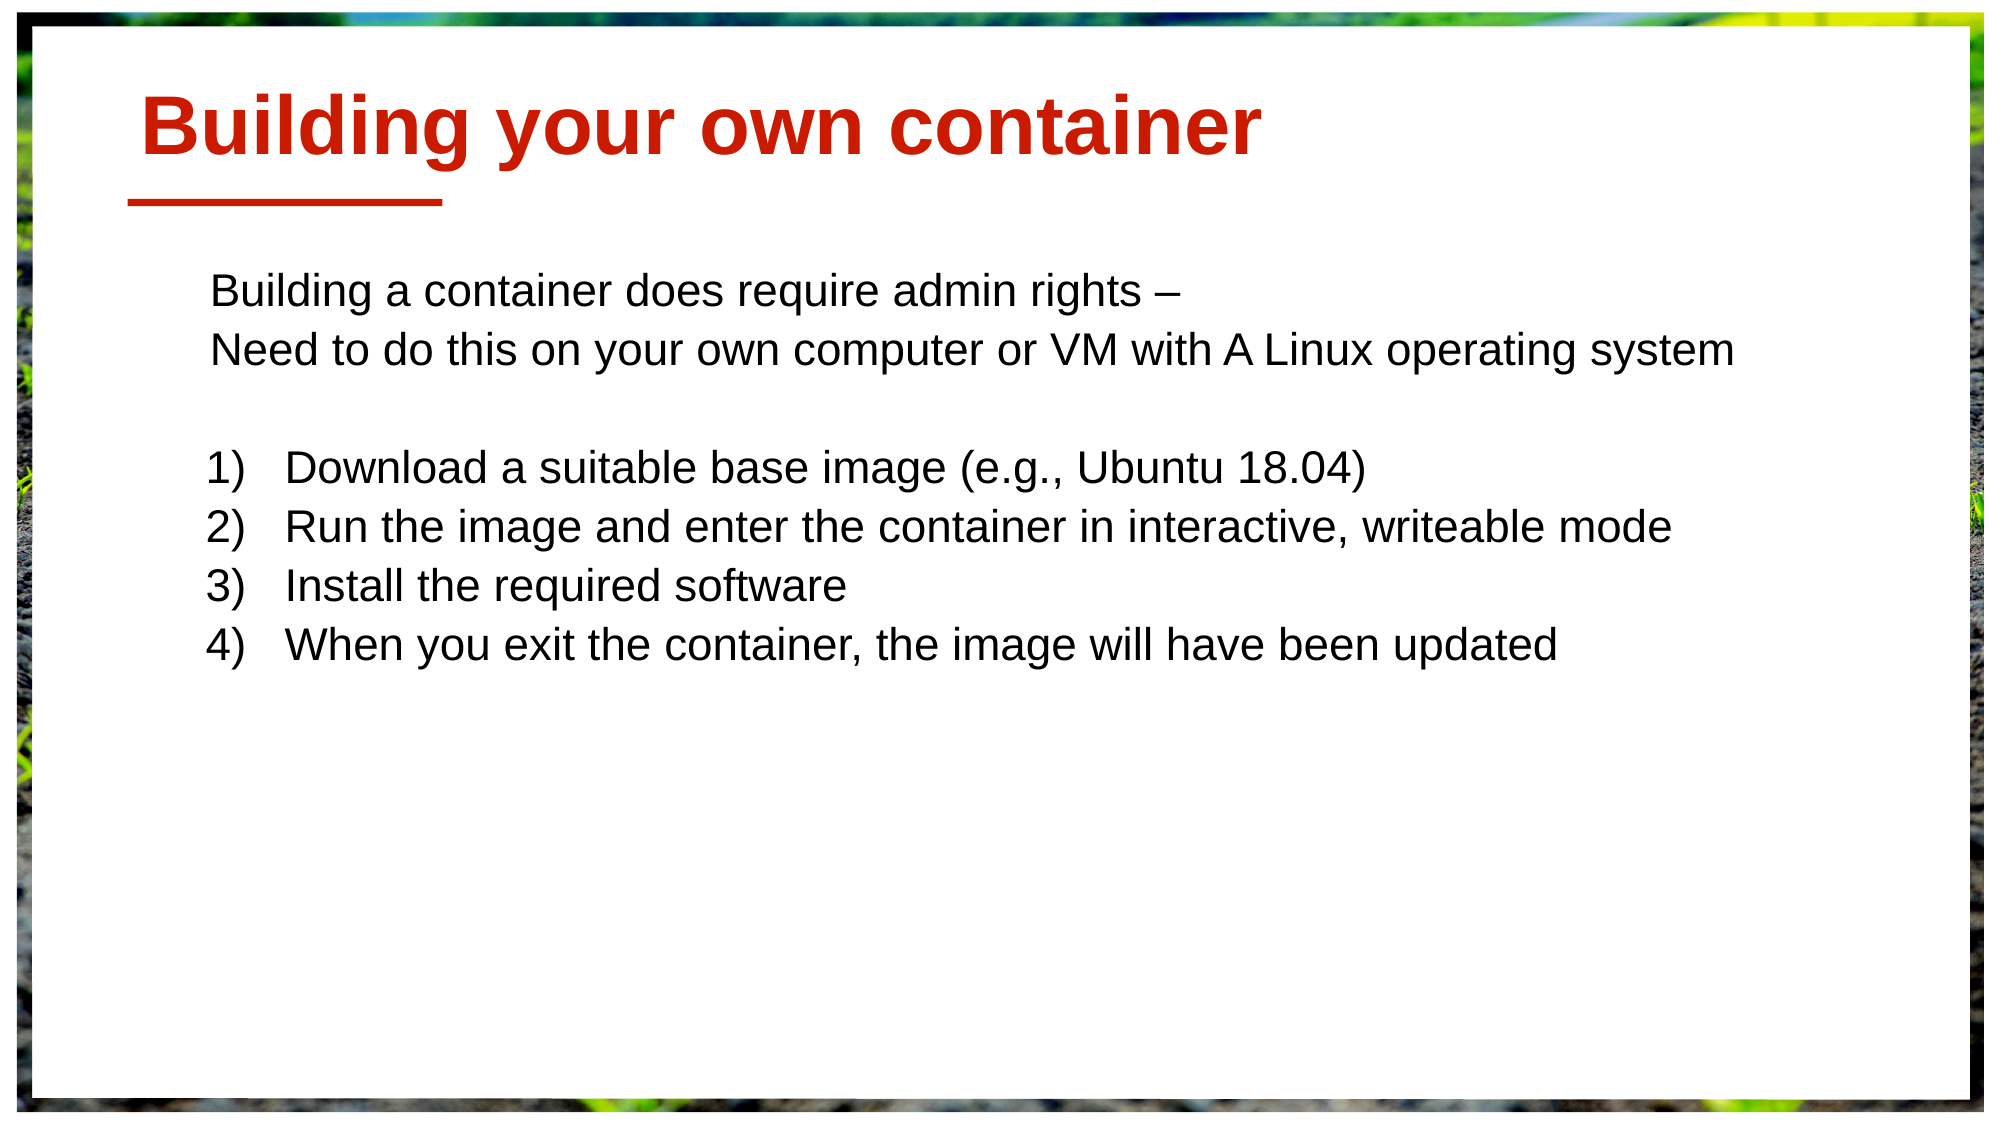

Building your own container
Building a container does require admin rights –
Need to do this on your own computer or VM with A Linux operating system
 Download a suitable base image (e.g., Ubuntu 18.04)
 Run the image and enter the container in interactive, writeable mode
 Install the required software
 When you exit the container, the image will have been updated